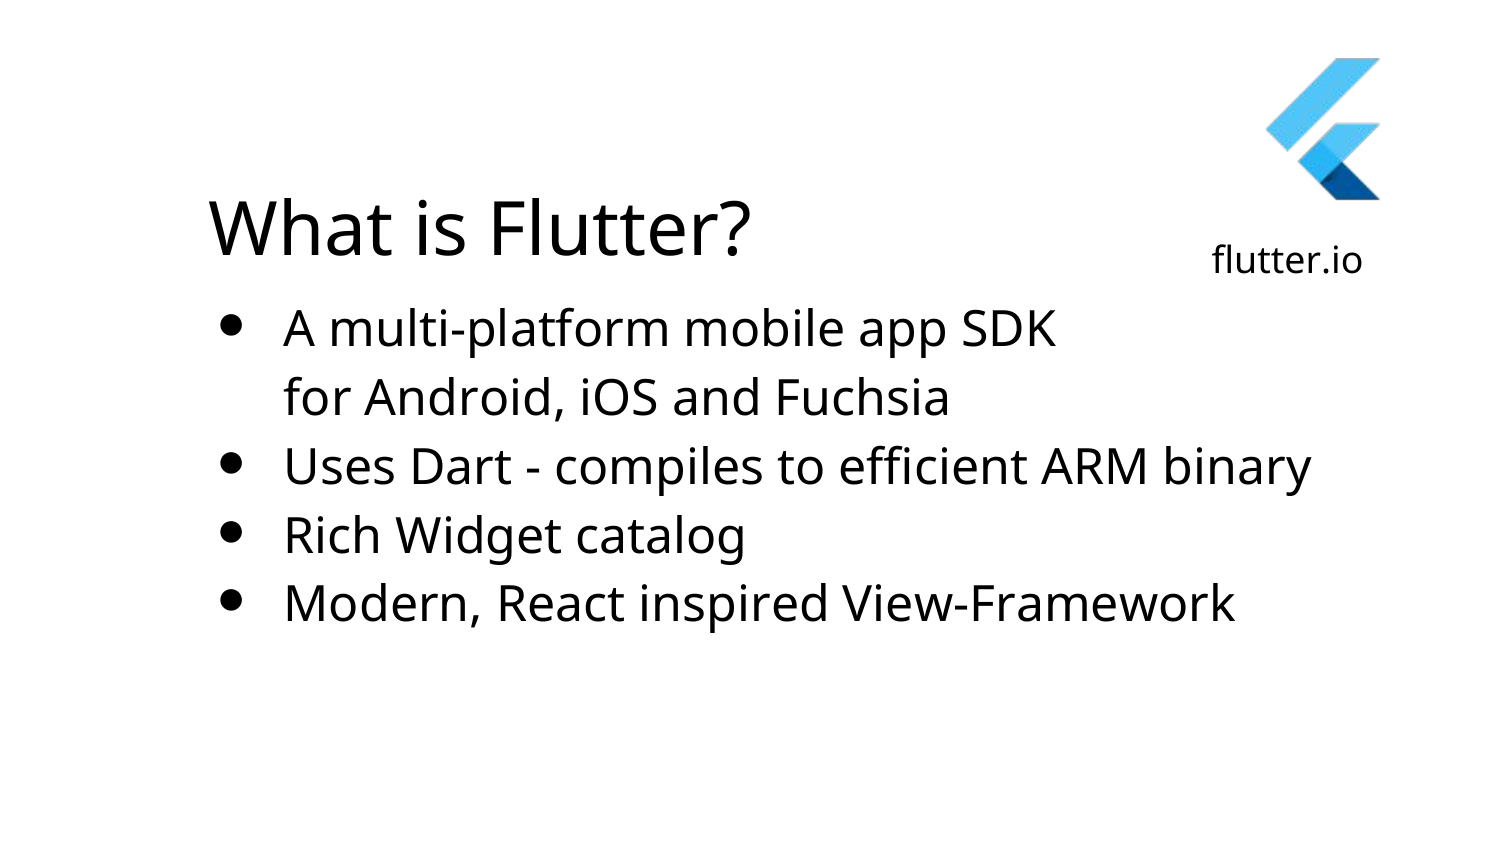

What is Flutter?
What is Flutter?
flutter.io
flutter.io
A multi-platform mobile app SDK
A multi-platform mobile app SDK
●
●
for Android, iOS and Fuchsia
for Android, iOS and Fuchsia
Uses Dart - compiles to efficient ARM code
Uses Dart - compiles to efficient ARM binary
●
●
Rich Widget catalog
Rich Widget catalog
●
●
Modern, React inspired View-Framework
Modern, React inspired View-Framework
●
●